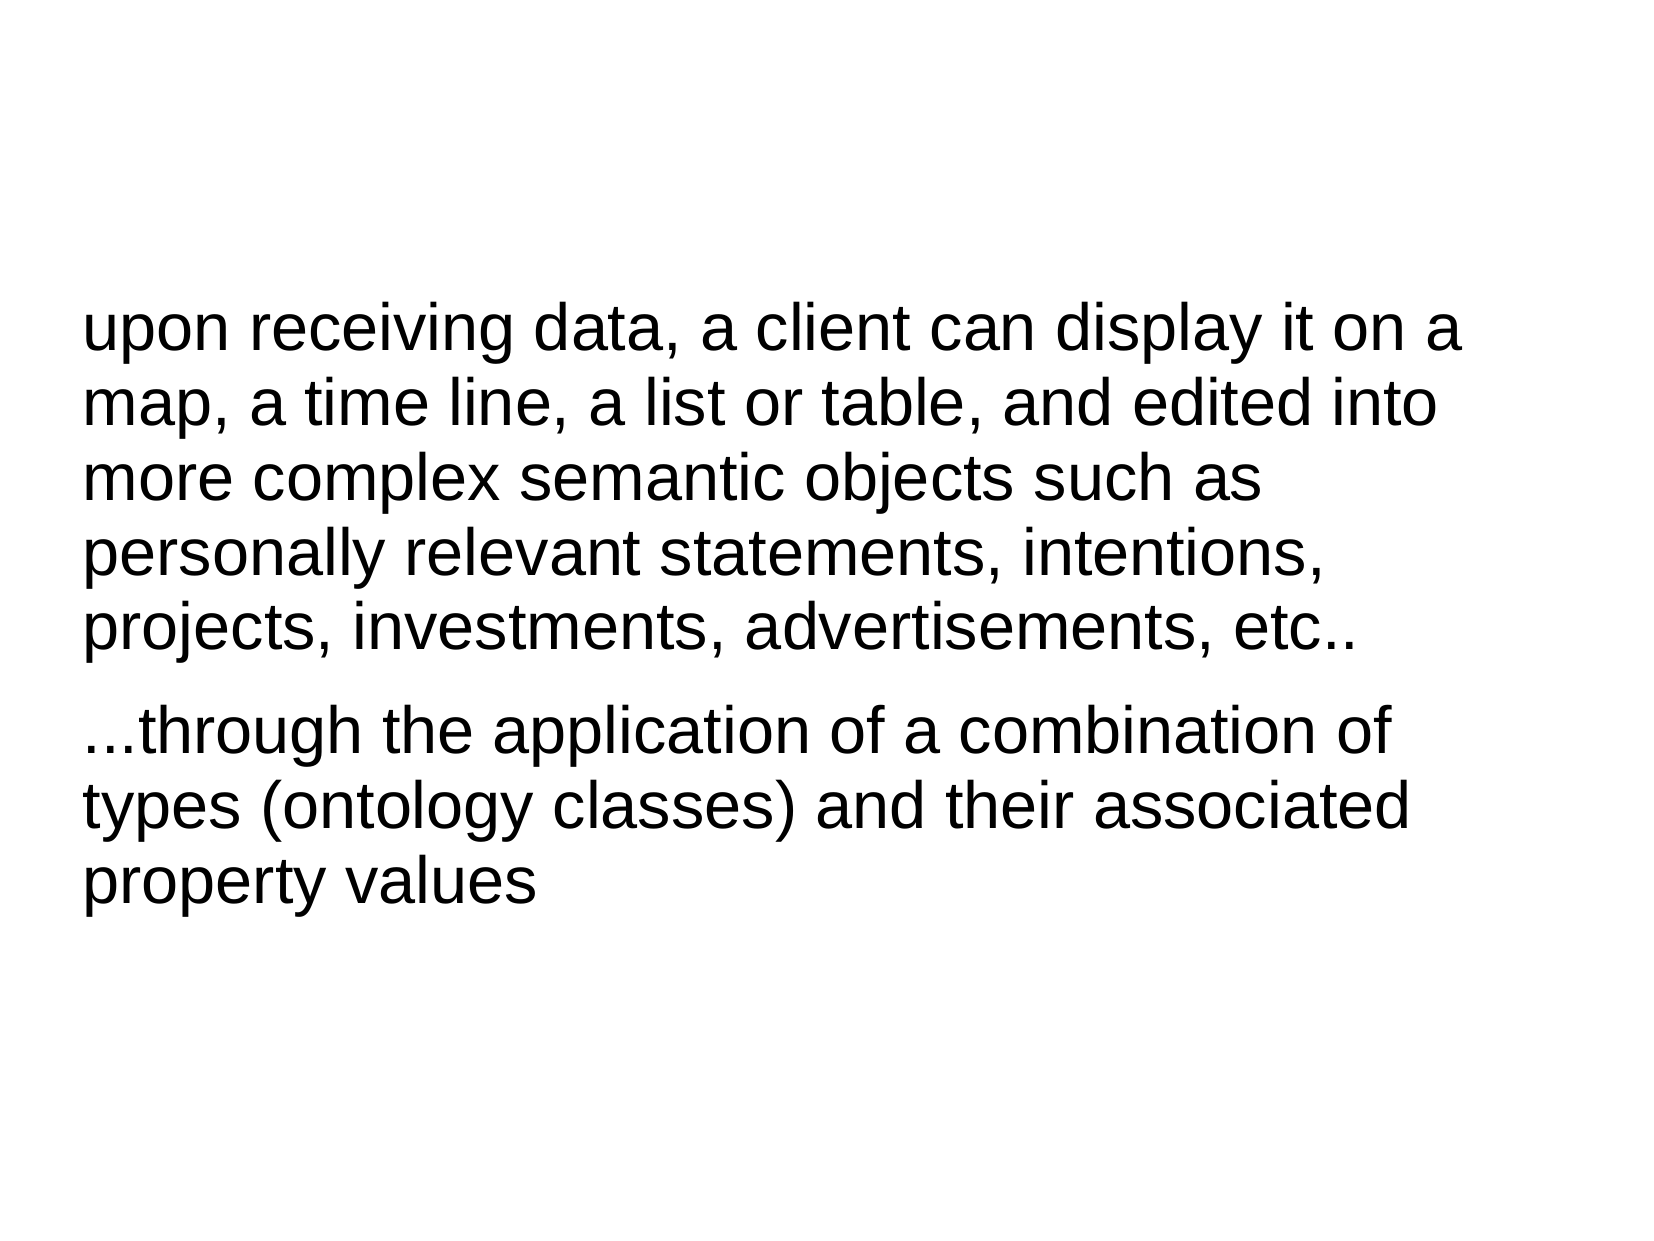

# upon receiving data, a client can display it on a map, a time line, a list or table, and edited into more complex semantic objects such as personally relevant statements, intentions, projects, investments, advertisements, etc..
...through the application of a combination of types (ontology classes) and their associated property values